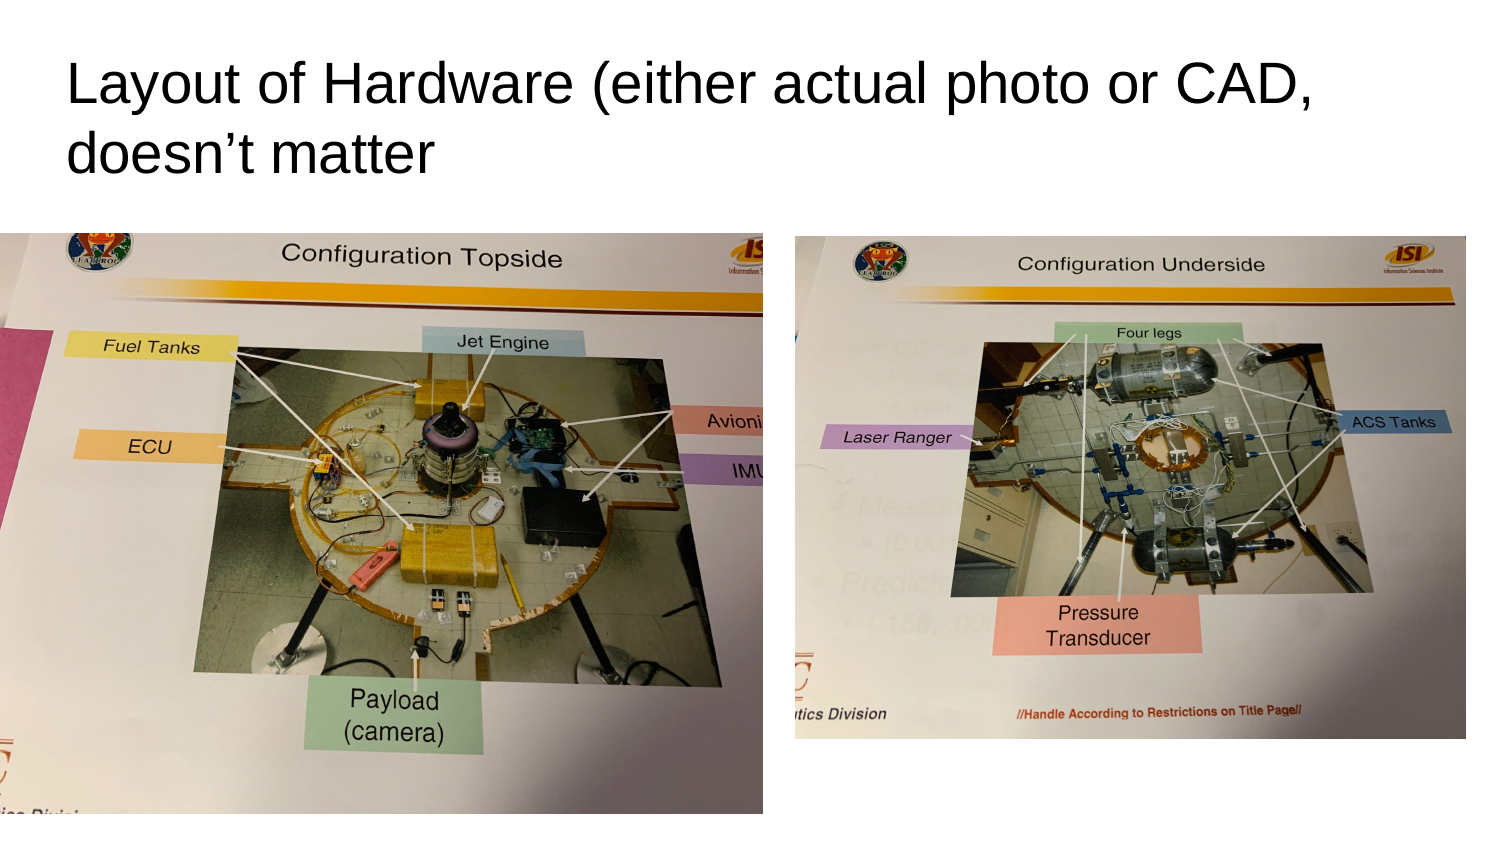

# Layout of Hardware (either actual photo or CAD, doesn’t matter